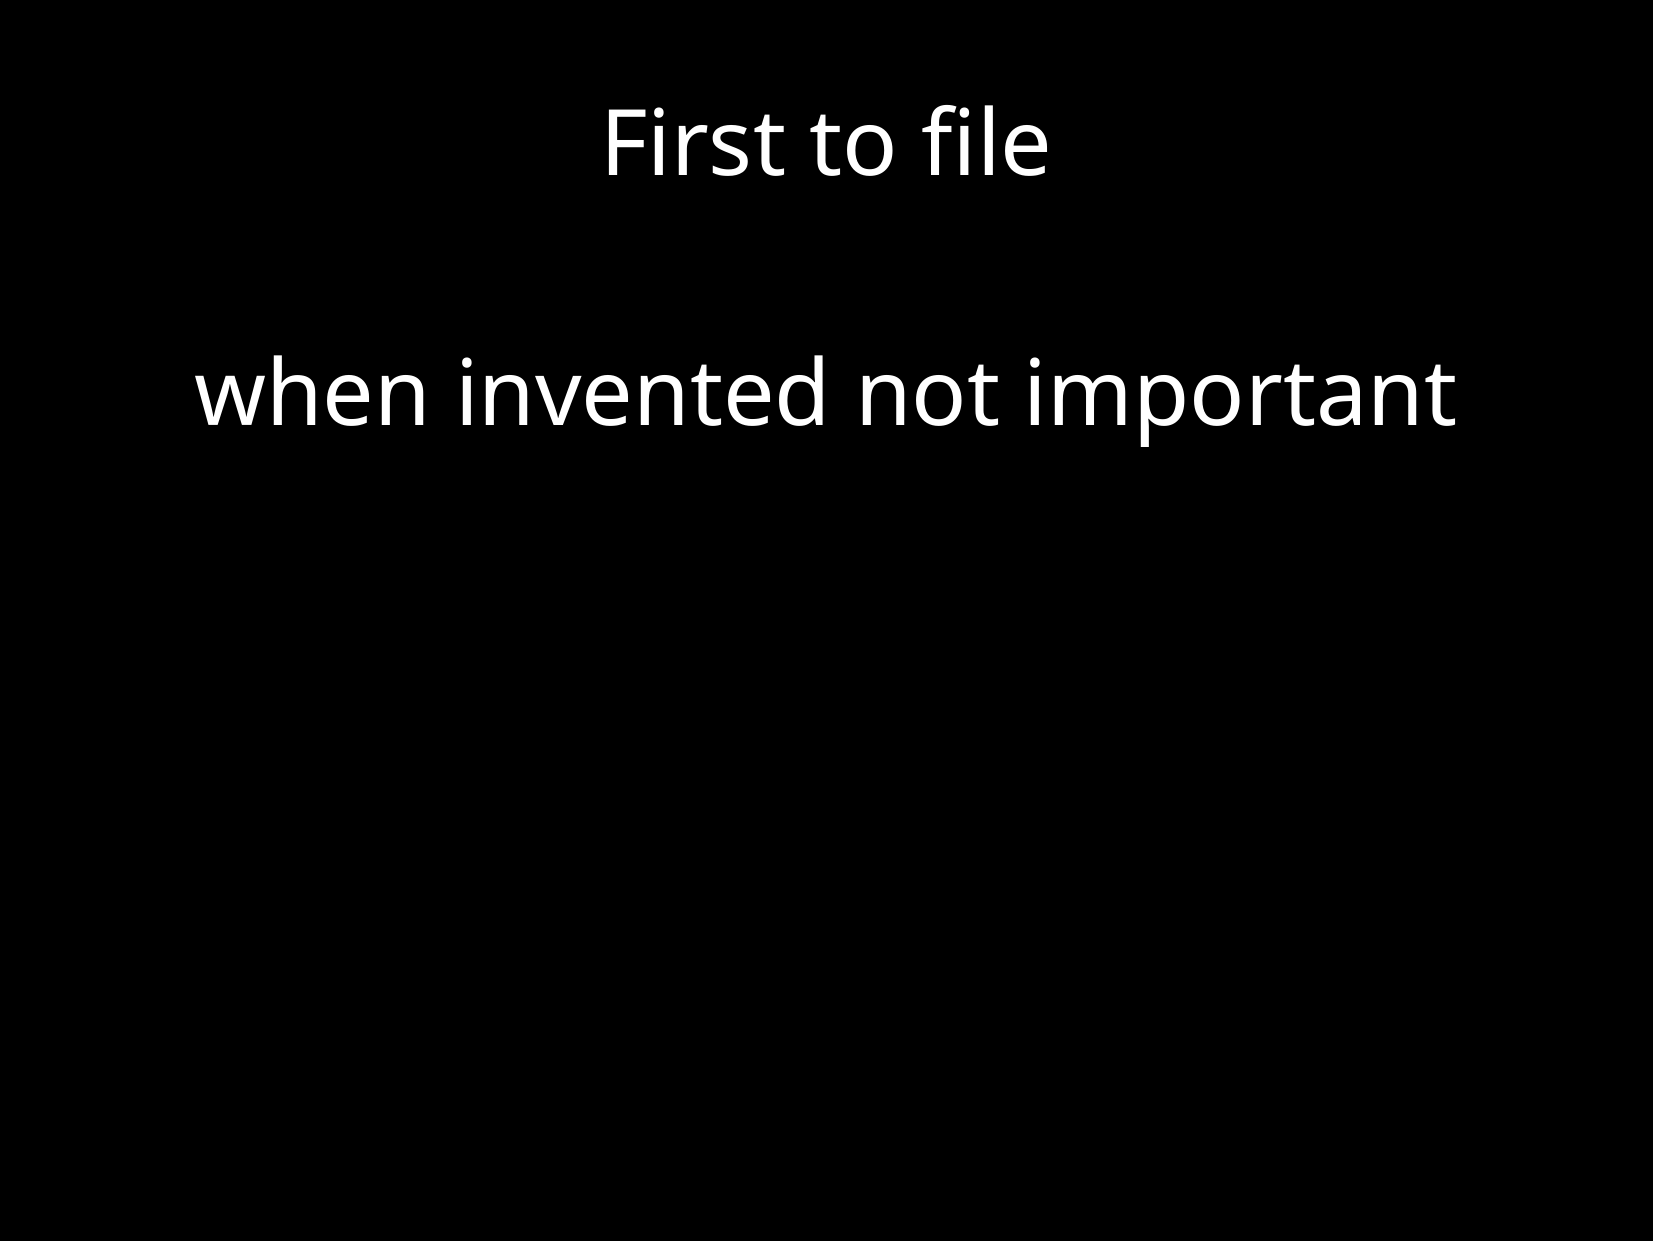

# First to file when invented not important